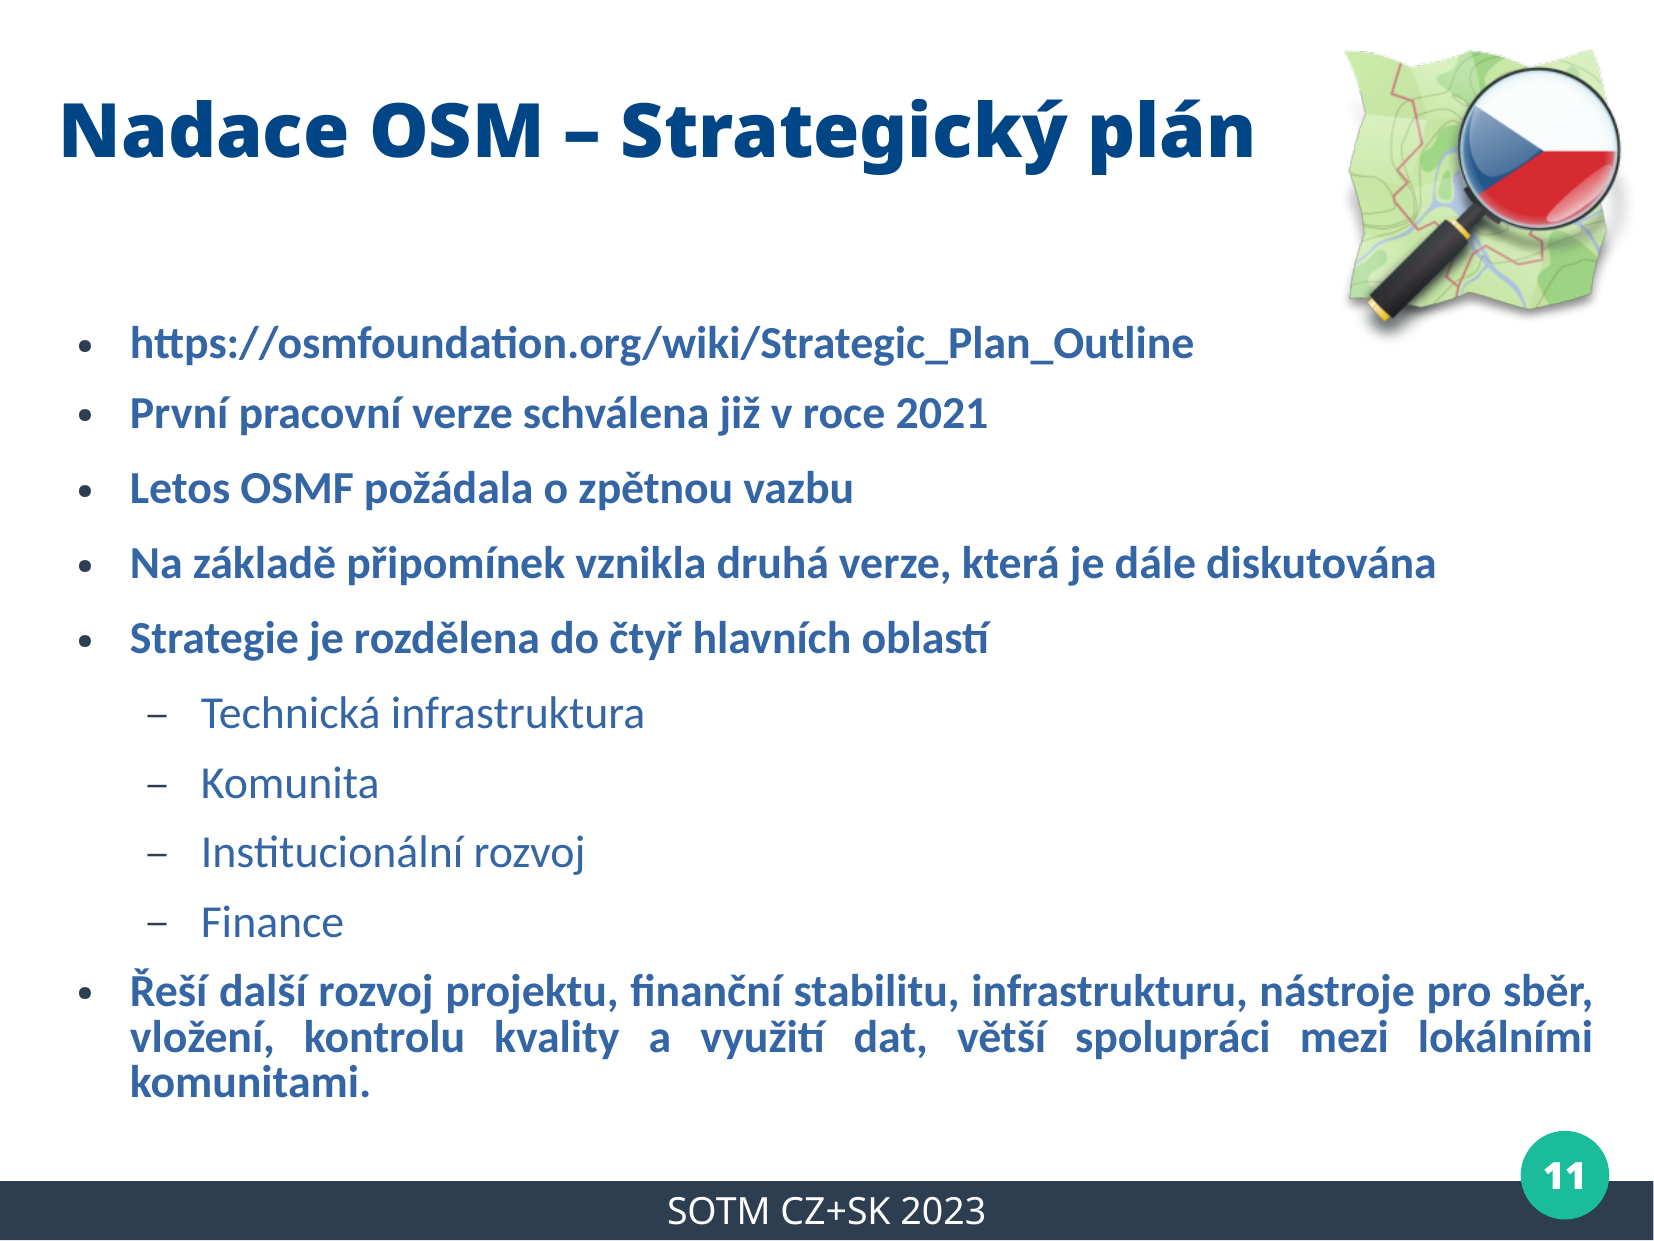

# Nadace OSM – Strategický plán
https://osmfoundation.org/wiki/Strategic_Plan_Outline
První pracovní verze schválena již v roce 2021
Letos OSMF požádala o zpětnou vazbu
Na základě připomínek vznikla druhá verze, která je dále diskutována
Strategie je rozdělena do čtyř hlavních oblastí
Technická infrastruktura
Komunita
Institucionální rozvoj
Finance
Řeší další rozvoj projektu, finanční stabilitu, infrastrukturu, nástroje pro sběr, vložení, kontrolu kvality a využití dat, větší spolupráci mezi lokálními komunitami.
11
SOTM CZ+SK 2023